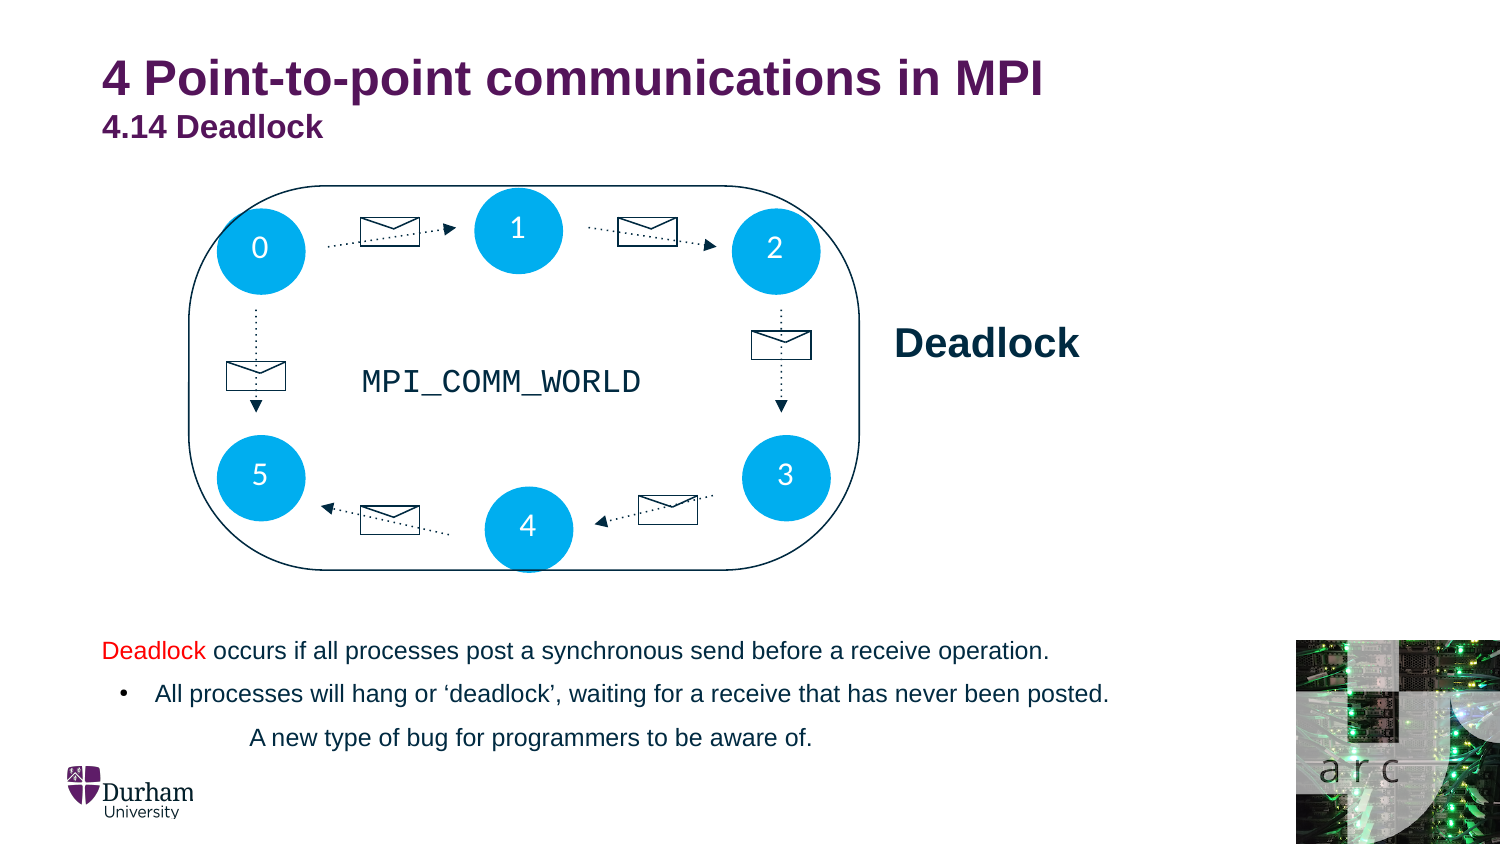

# 4 Point-to-point communications in MPI 4.14 Deadlock
1
0
2
Deadlock
MPI_COMM_WORLD
5
3
4
Deadlock occurs if all processes post a synchronous send before a receive operation.
All processes will hang or ‘deadlock’, waiting for a receive that has never been posted.
		A new type of bug for programmers to be aware of.